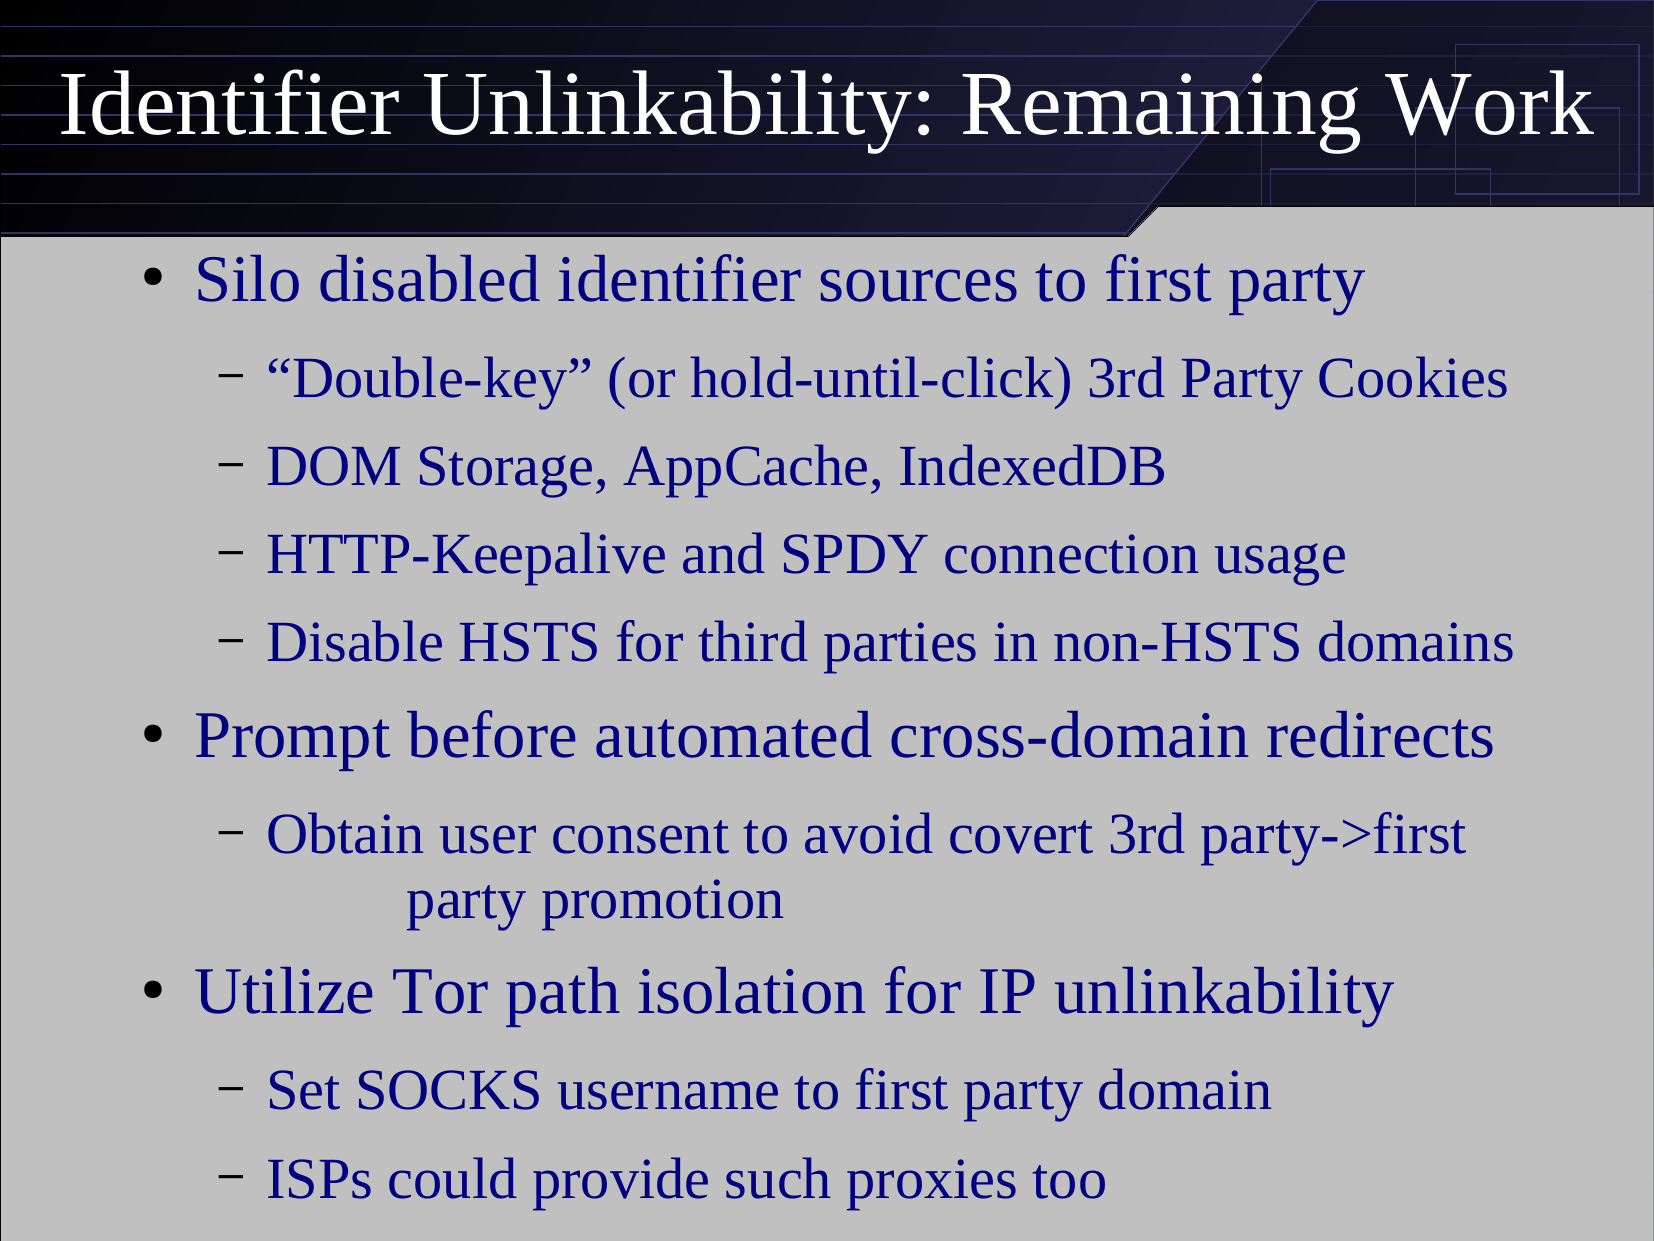

# Identifier Unlinkability: Remaining Work
Silo disabled identifier sources to first party
“Double-key” (or hold-until-click) 3rd Party Cookies
DOM Storage, AppCache, IndexedDB
HTTP-Keepalive and SPDY connection usage
Disable HSTS for third parties in non-HSTS domains
Prompt before automated cross-domain redirects
Obtain user consent to avoid covert 3rd party->first party promotion
Utilize Tor path isolation for IP unlinkability
Set SOCKS username to first party domain
ISPs could provide such proxies too